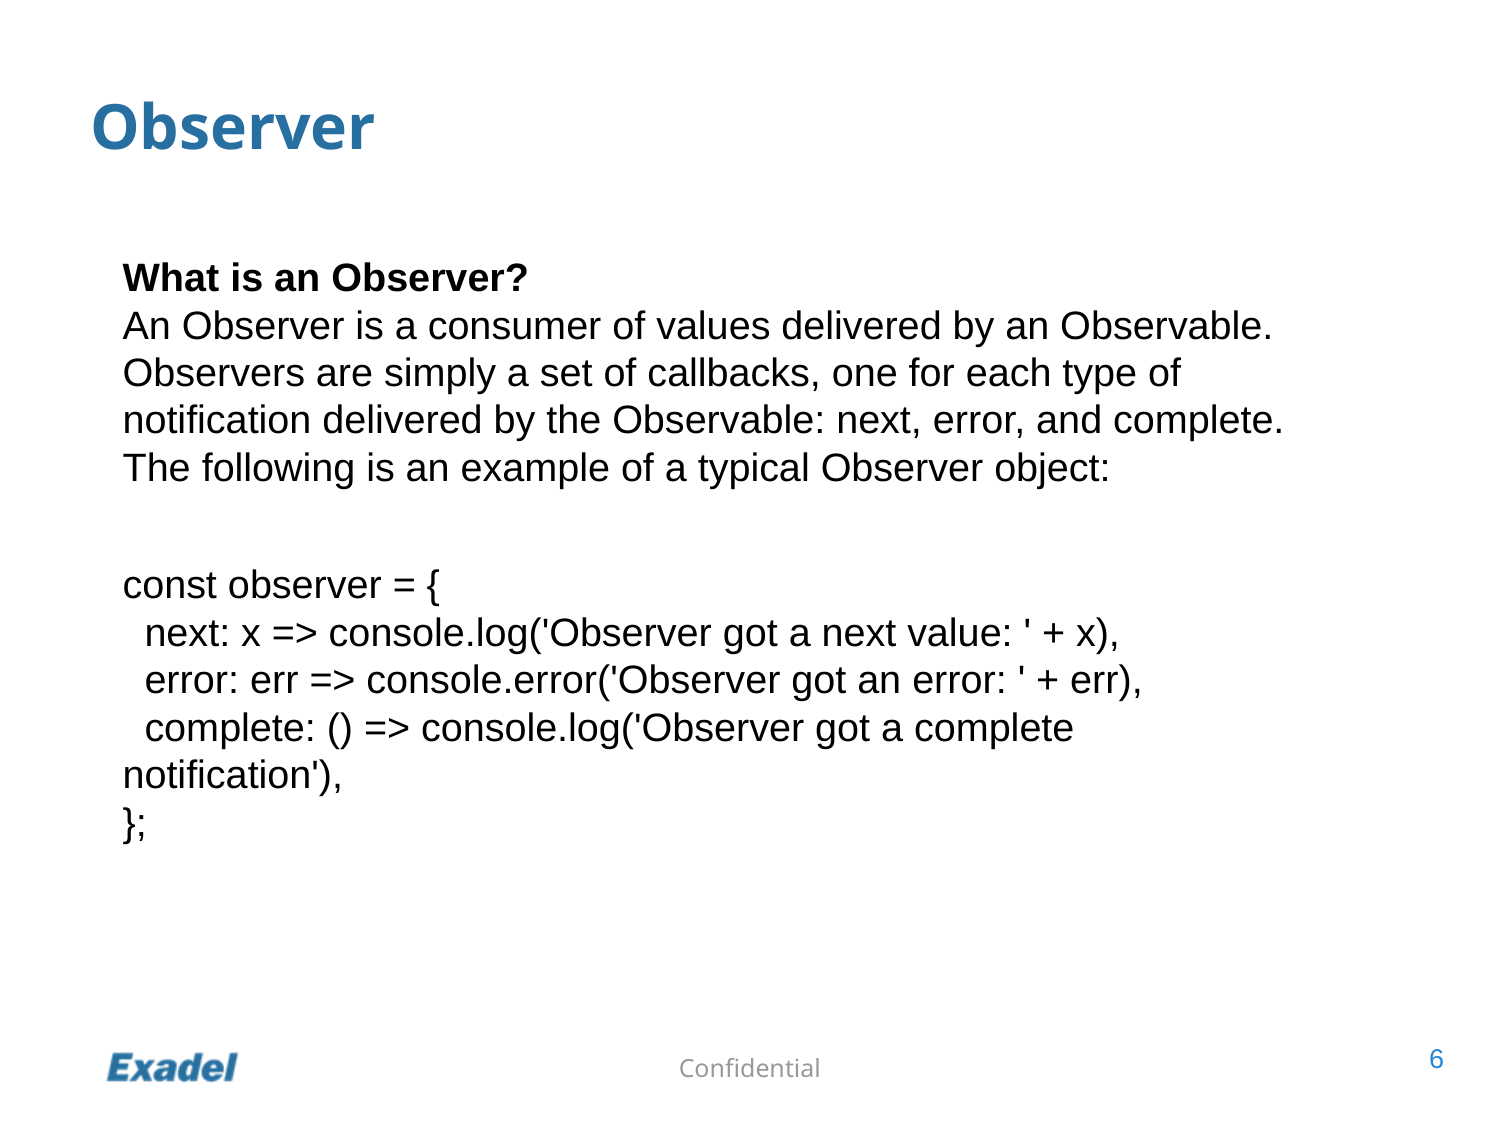

# Observer
What is an Observer?
An Observer is a consumer of values delivered by an Observable. Observers are simply a set of callbacks, one for each type of notification delivered by the Observable: next, error, and complete. The following is an example of a typical Observer object:
const observer = {
 next: x => console.log('Observer got a next value: ' + x),
 error: err => console.error('Observer got an error: ' + err),
 complete: () => console.log('Observer got a complete notification'),
};